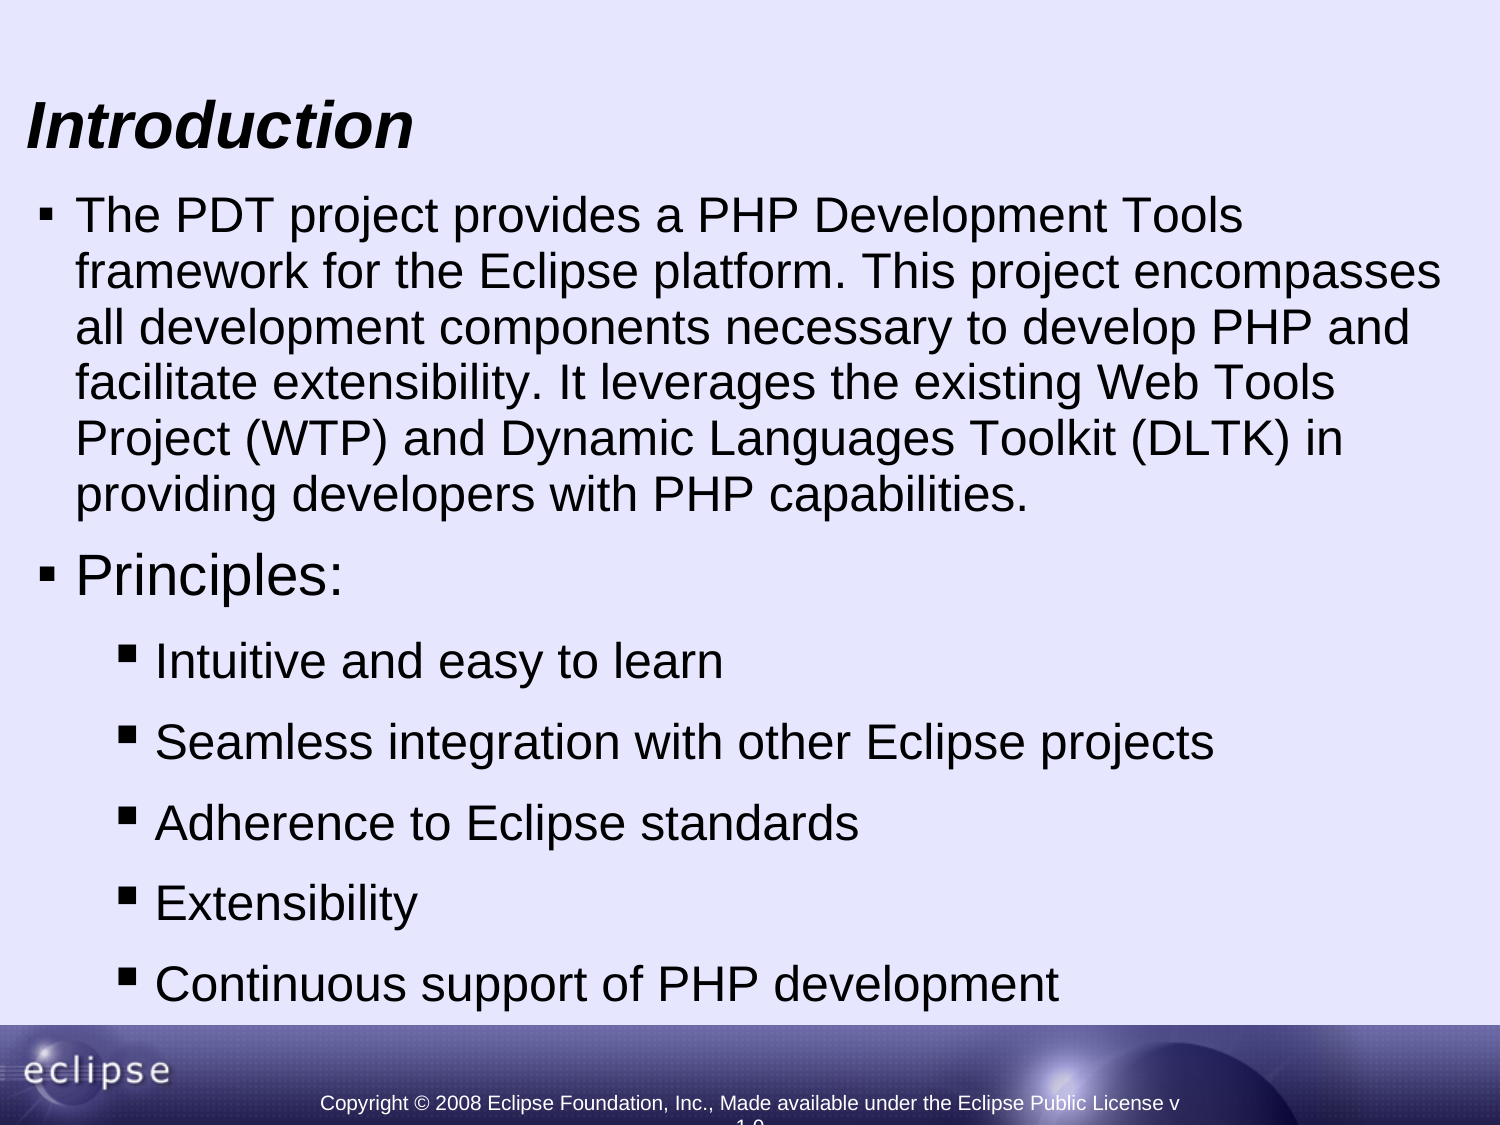

# Introduction
The PDT project provides a PHP Development Tools framework for the Eclipse platform. This project encompasses all development components necessary to develop PHP and facilitate extensibility. It leverages the existing Web Tools Project (WTP) and Dynamic Languages Toolkit (DLTK) in providing developers with PHP capabilities.
Principles:
Intuitive and easy to learn
Seamless integration with other Eclipse projects
Adherence to Eclipse standards
Extensibility
Continuous support of PHP development